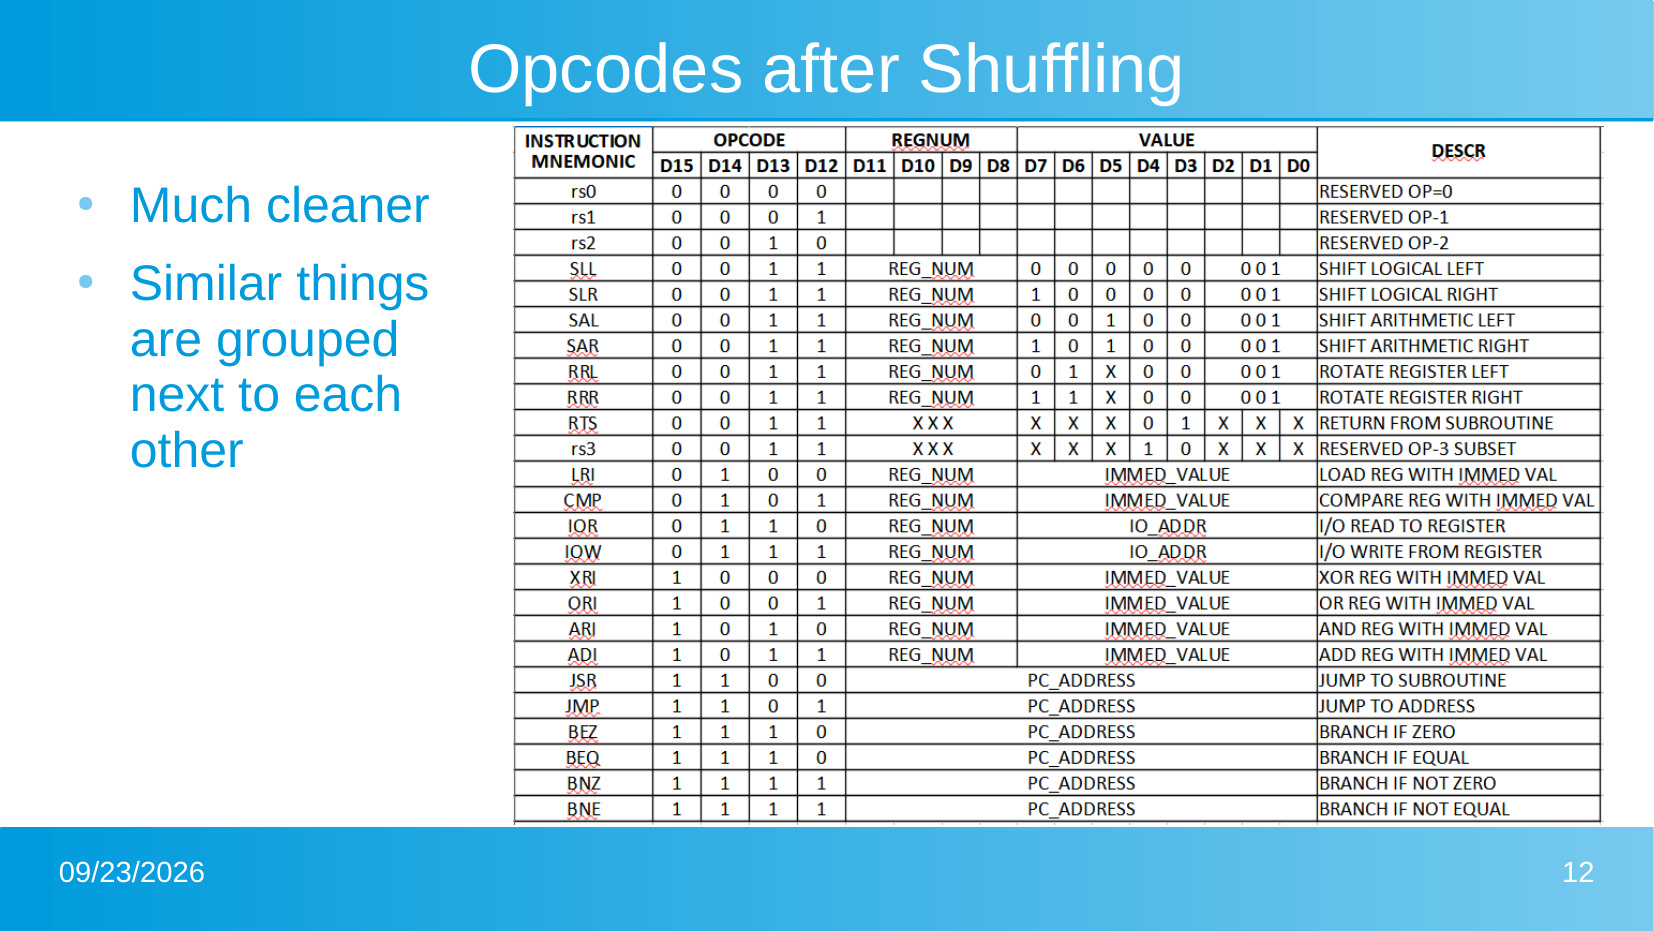

# Opcodes after Shuffling
Much cleaner
Similar things are grouped next to each other
12